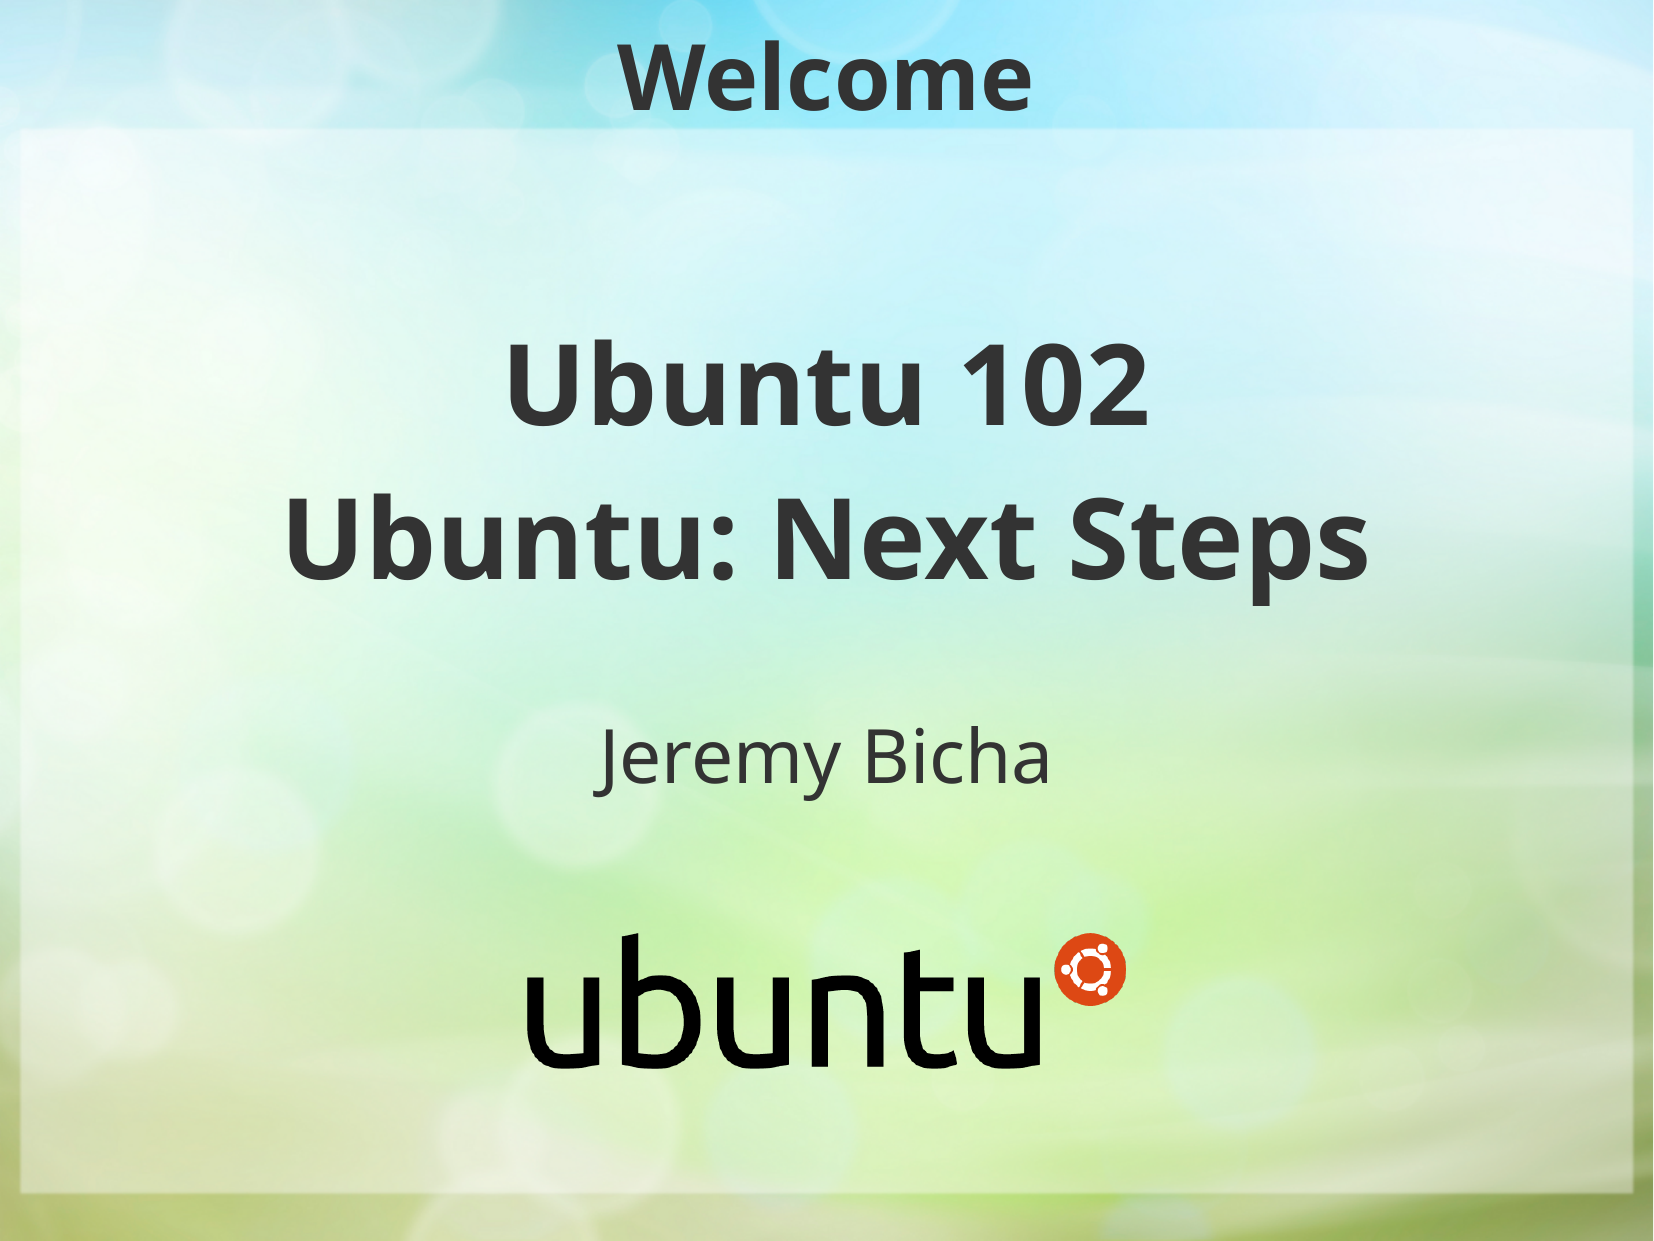

# Welcome
Ubuntu 102
Ubuntu: Next Steps
Jeremy Bicha